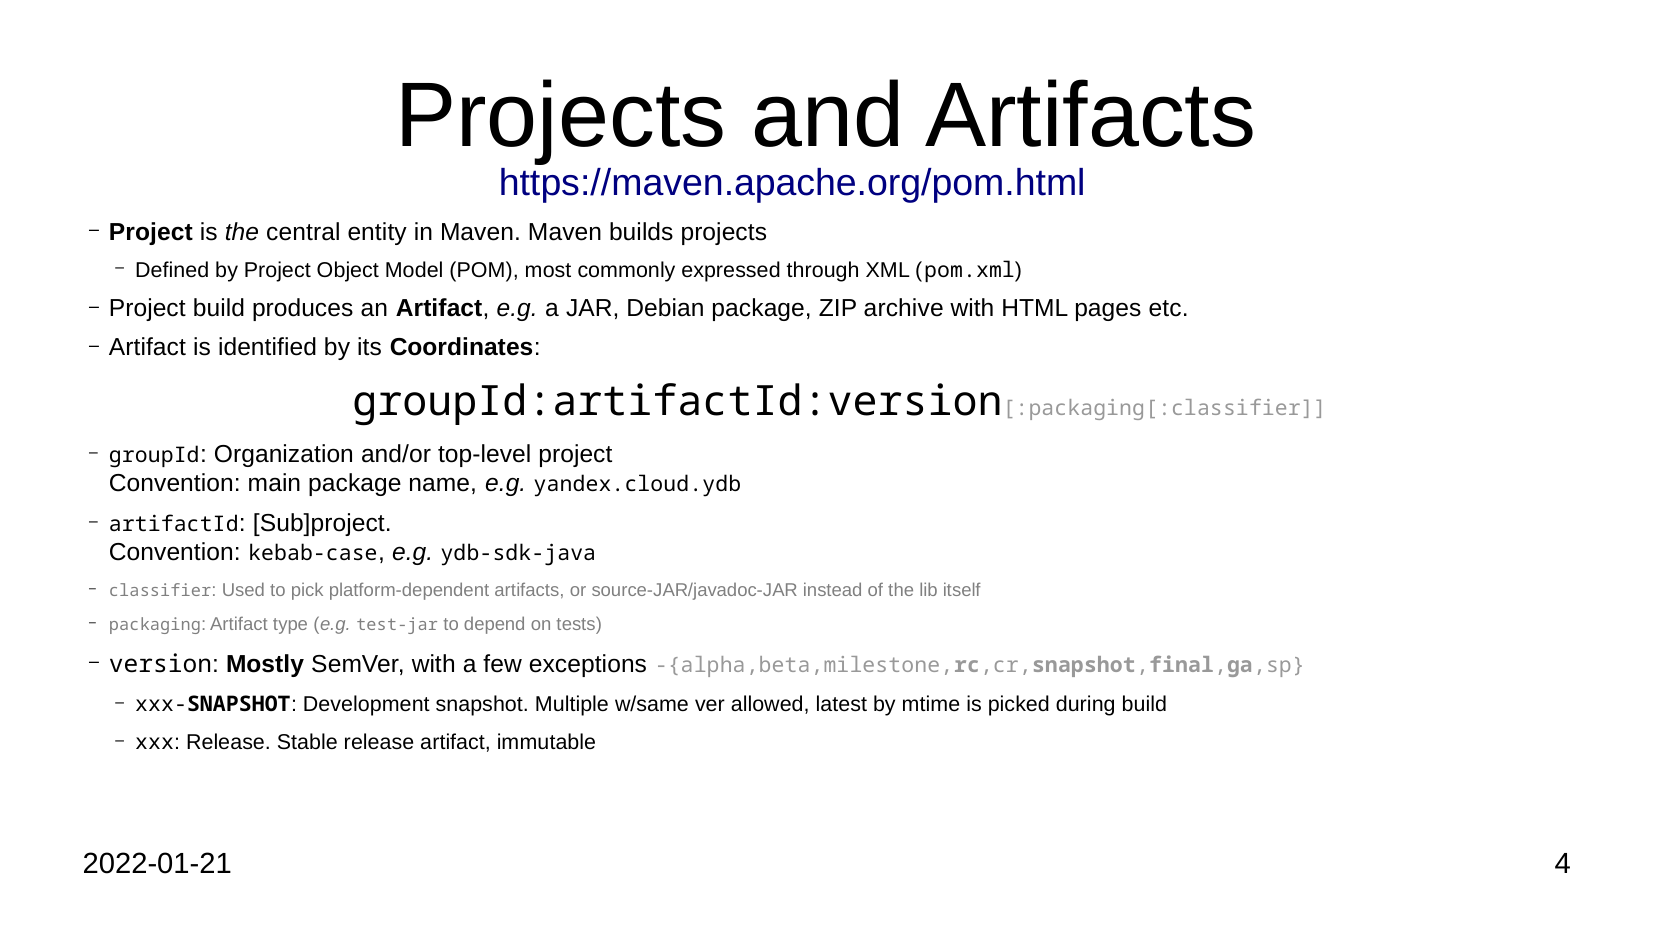

# Projects and Artifacts
https://maven.apache.org/pom.html
Project is the central entity in Maven. Maven builds projects
Defined by Project Object Model (POM), most commonly expressed through XML (pom.xml)
Project build produces an Artifact, e.g. a JAR, Debian package, ZIP archive with HTML pages etc.
Artifact is identified by its Coordinates:
groupId:artifactId:version[:packaging[:classifier]]
groupId: Organization and/or top-level project
Convention: main package name, e.g. yandex.cloud.ydb
artifactId: [Sub]project.
Convention: kebab-case, e.g. ydb-sdk-java
classifier: Used to pick platform-dependent artifacts, or source-JAR/javadoc-JAR instead of the lib itself
packaging: Artifact type (e.g. test-jar to depend on tests)
version: Mostly SemVer, with a few exceptions -{alpha,beta,milestone,rc,cr,snapshot,final,ga,sp}
xxx-SNAPSHOT: Development snapshot. Multiple w/same ver allowed, latest by mtime is picked during build
xxx: Release. Stable release artifact, immutable
2022-01-21
4